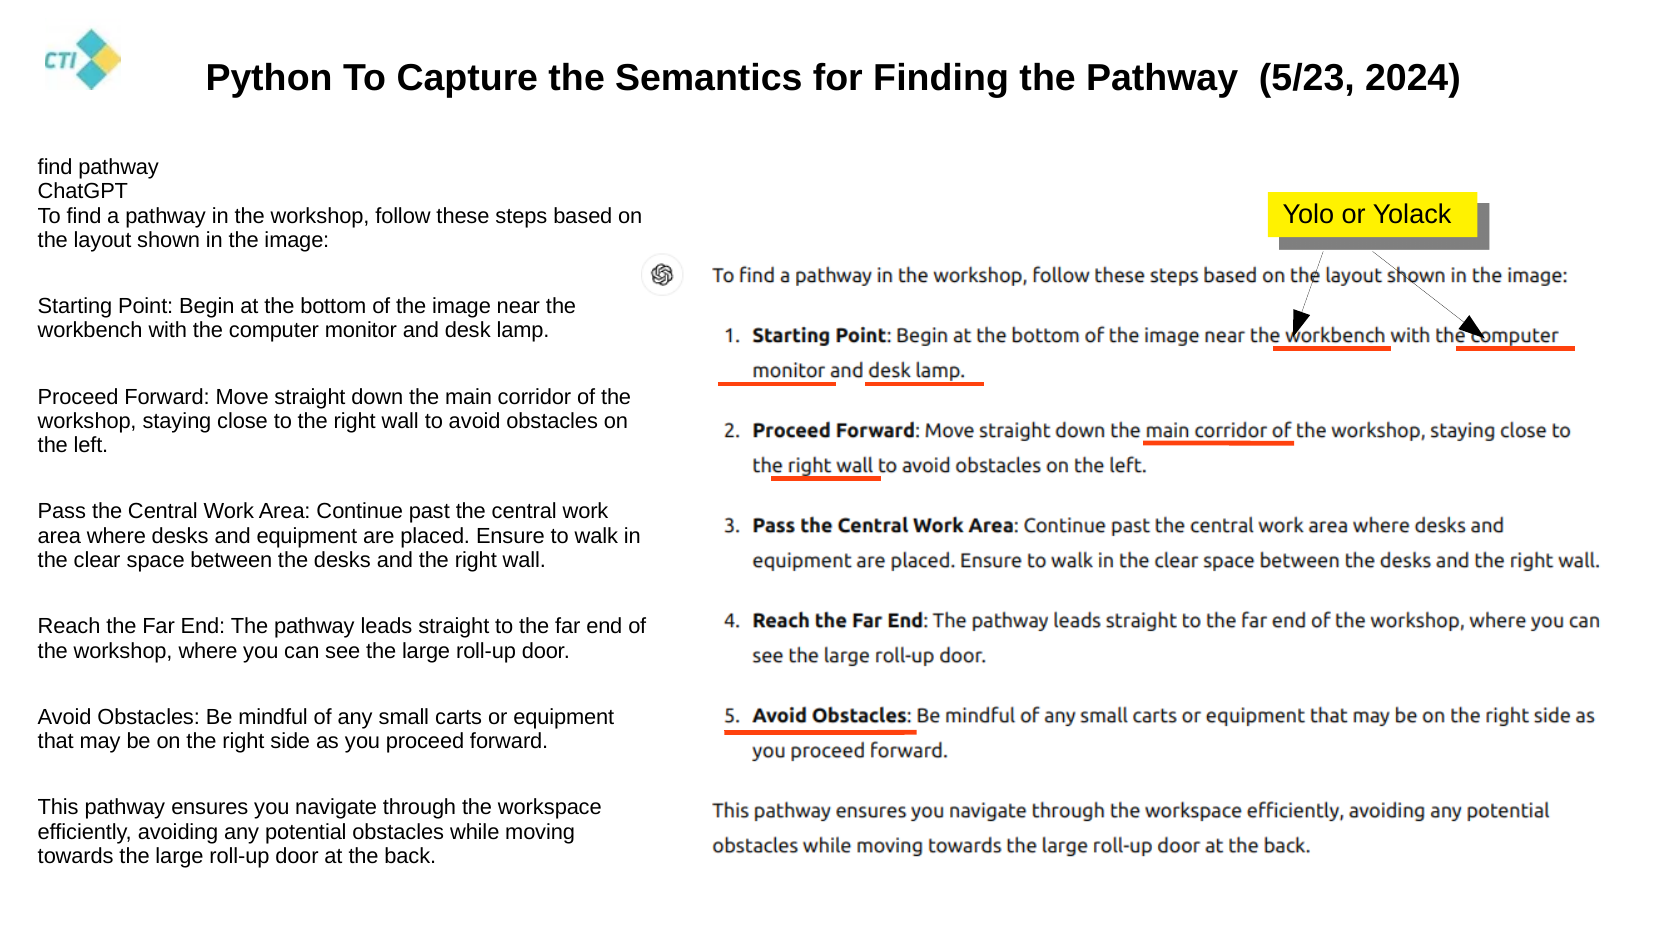

# Python To Capture the Semantics for Finding the Pathway (5/23, 2024)
Accessibility
find pathway
ChatGPT
To find a pathway in the workshop, follow these steps based on the layout shown in the image:
Starting Point: Begin at the bottom of the image near the workbench with the computer monitor and desk lamp.
Proceed Forward: Move straight down the main corridor of the workshop, staying close to the right wall to avoid obstacles on the left.
Pass the Central Work Area: Continue past the central work area where desks and equipment are placed. Ensure to walk in the clear space between the desks and the right wall.
Reach the Far End: The pathway leads straight to the far end of the workshop, where you can see the large roll-up door.
Avoid Obstacles: Be mindful of any small carts or equipment that may be on the right side as you proceed forward.
This pathway ensures you navigate through the workspace efficiently, avoiding any potential obstacles while moving towards the large roll-up door at the back.
Yolo or Yolack